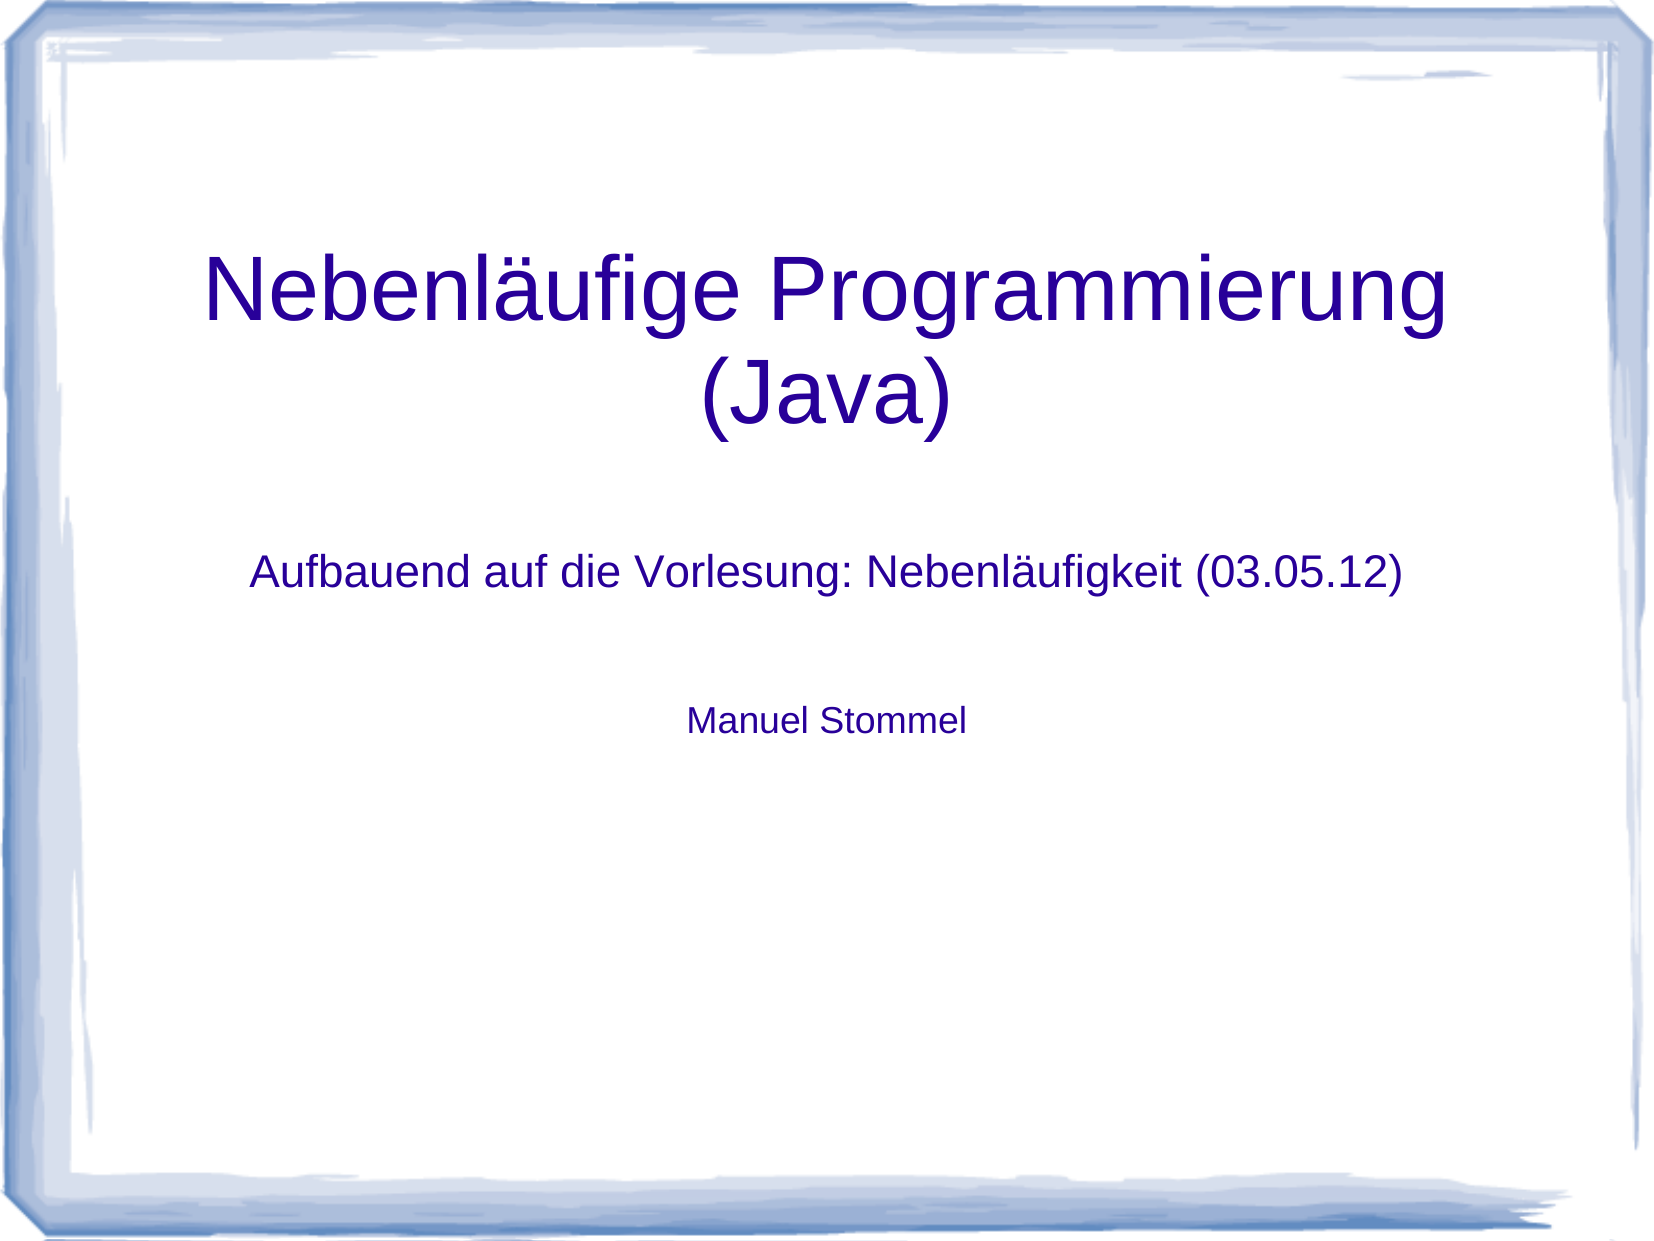

# Nebenläufige Programmierung (Java) Aufbauend auf die Vorlesung: Nebenläufigkeit (03.05.12) Manuel Stommel